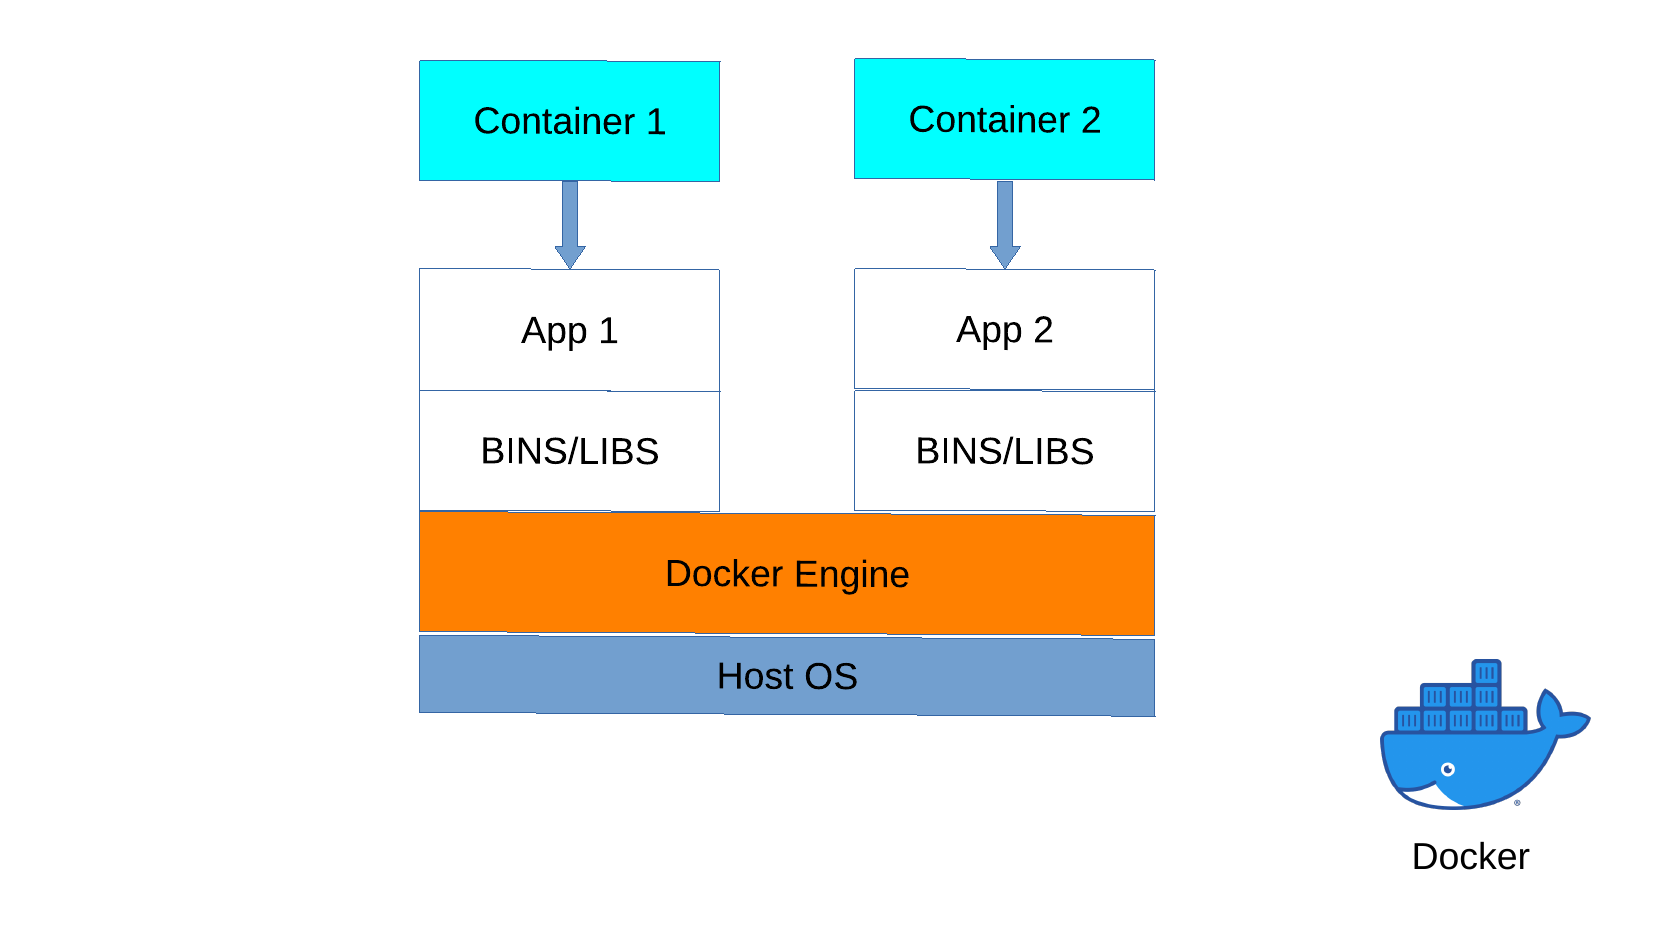

Container 2
Container 1
App 1
App 2
BINS/LIBS
BINS/LIBS
Docker Engine
Host OS
Docker